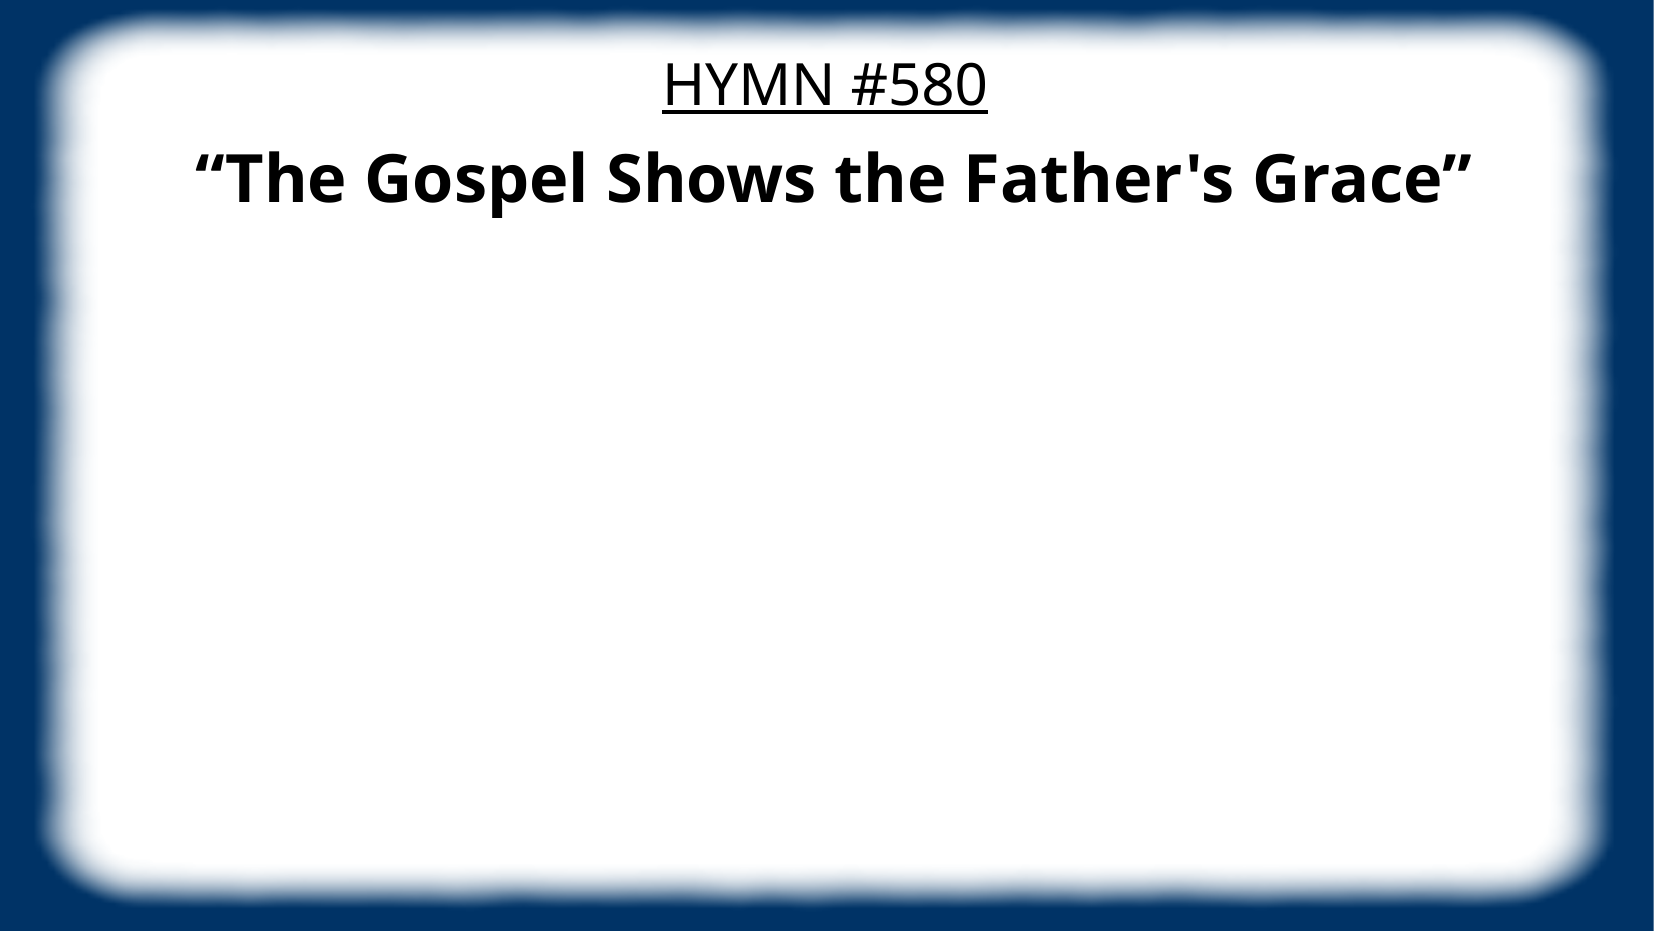

HYMN #580
“The Gospel Shows the Father's Grace”